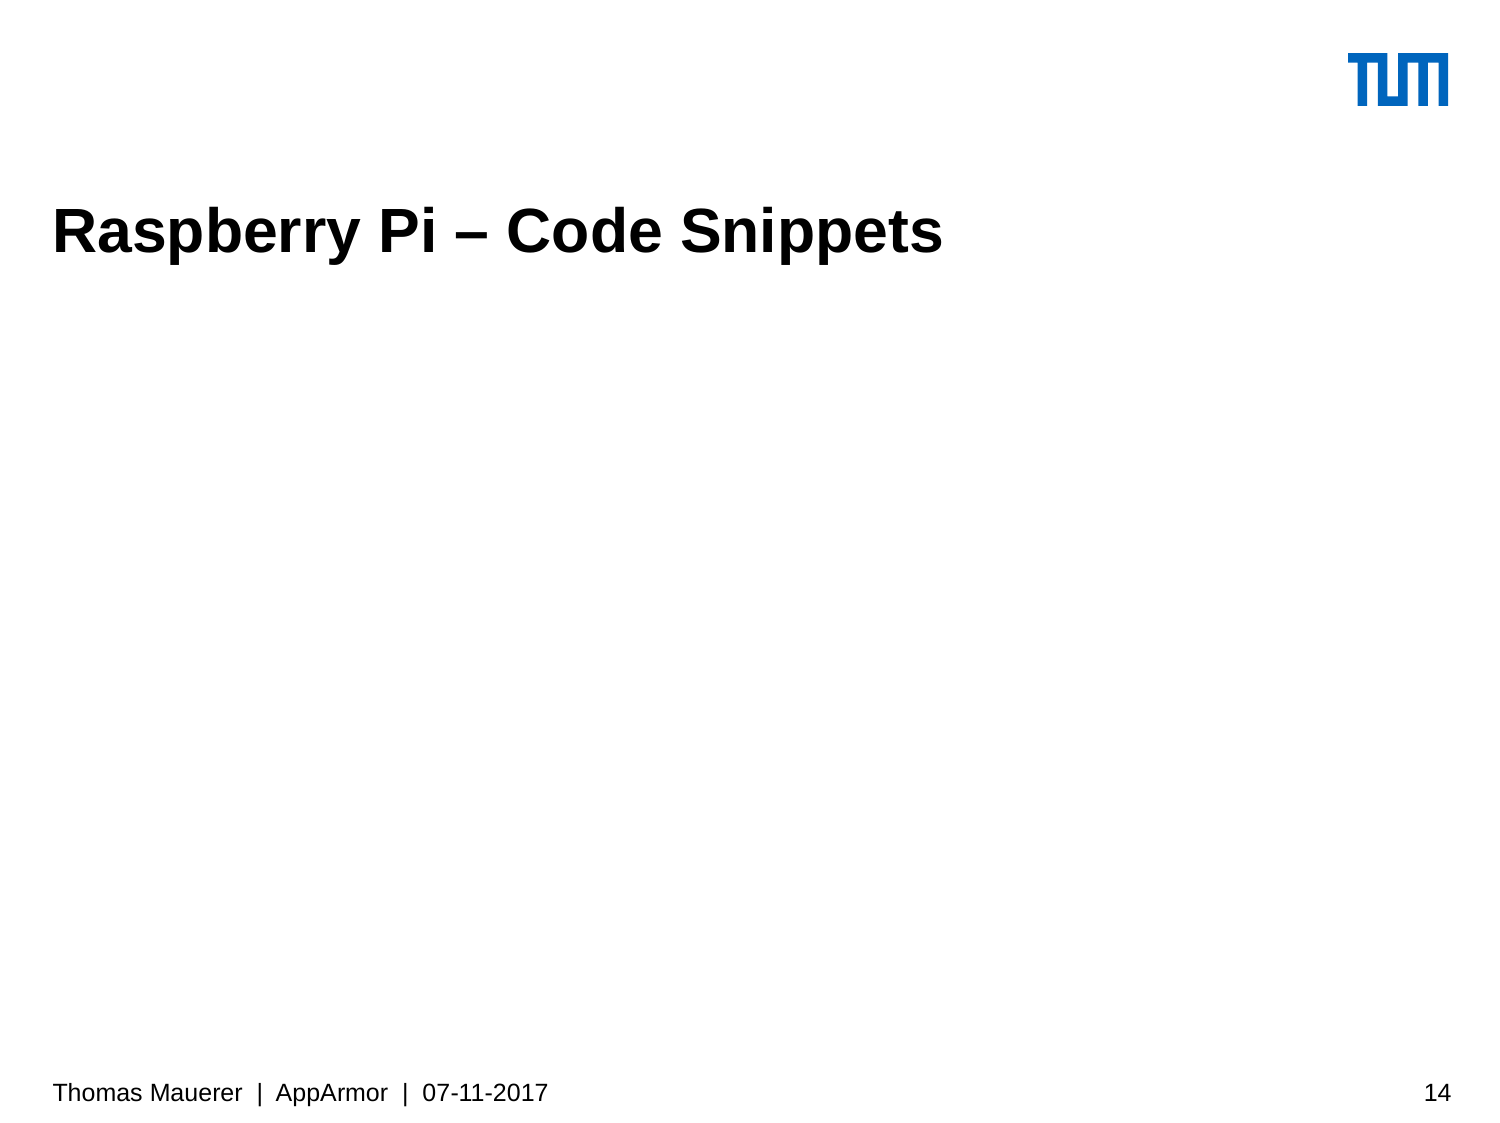

# Raspberry Pi – Code Snippets
Thomas Mauerer | AppArmor | 07-11-2017
14